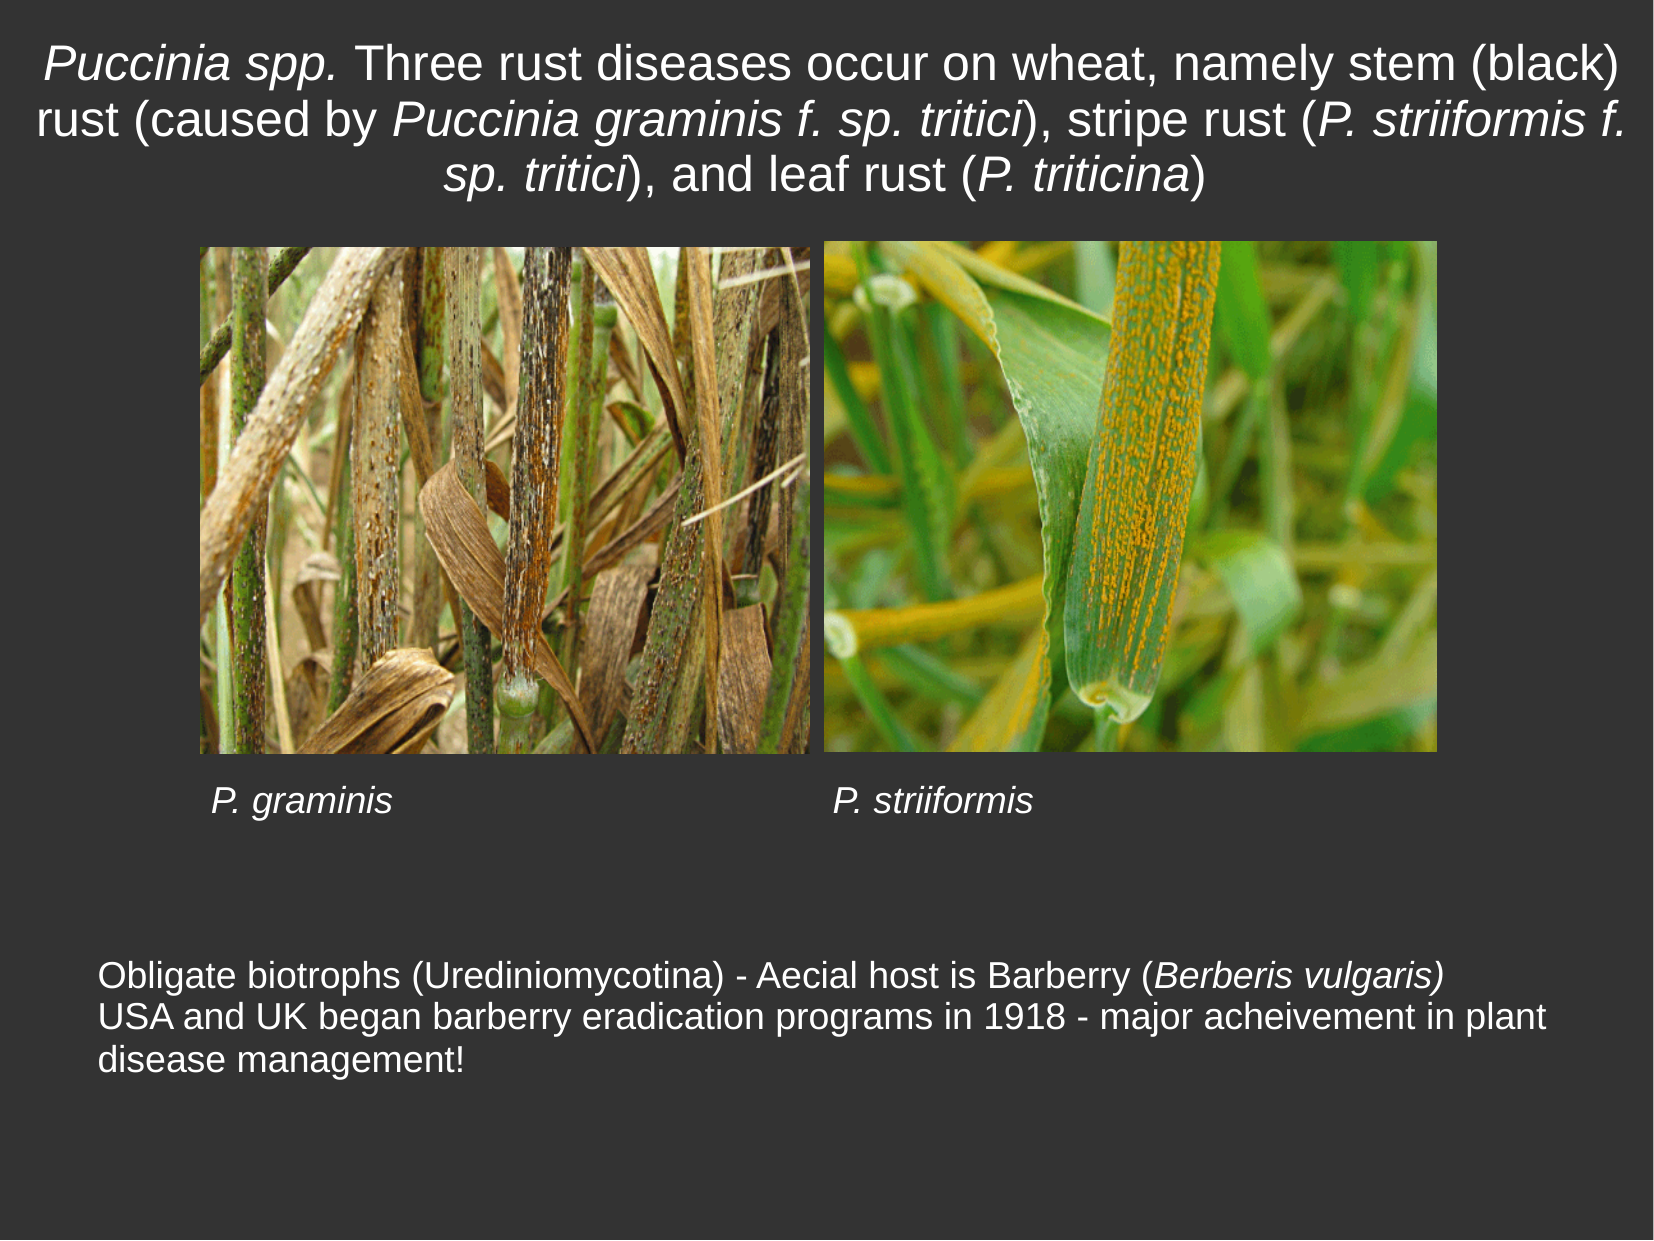

Puccinia spp. Three rust diseases occur on wheat, namely stem (black) rust (caused by Puccinia graminis f. sp. tritici), stripe rust (P. striiformis f. sp. tritici), and leaf rust (P. triticina)
P. graminis P. striiformis
Obligate biotrophs (Urediniomycotina) - Aecial host is Barberry (Berberis vulgaris)
USA and UK began barberry eradication programs in 1918 - major acheivement in plant disease management!